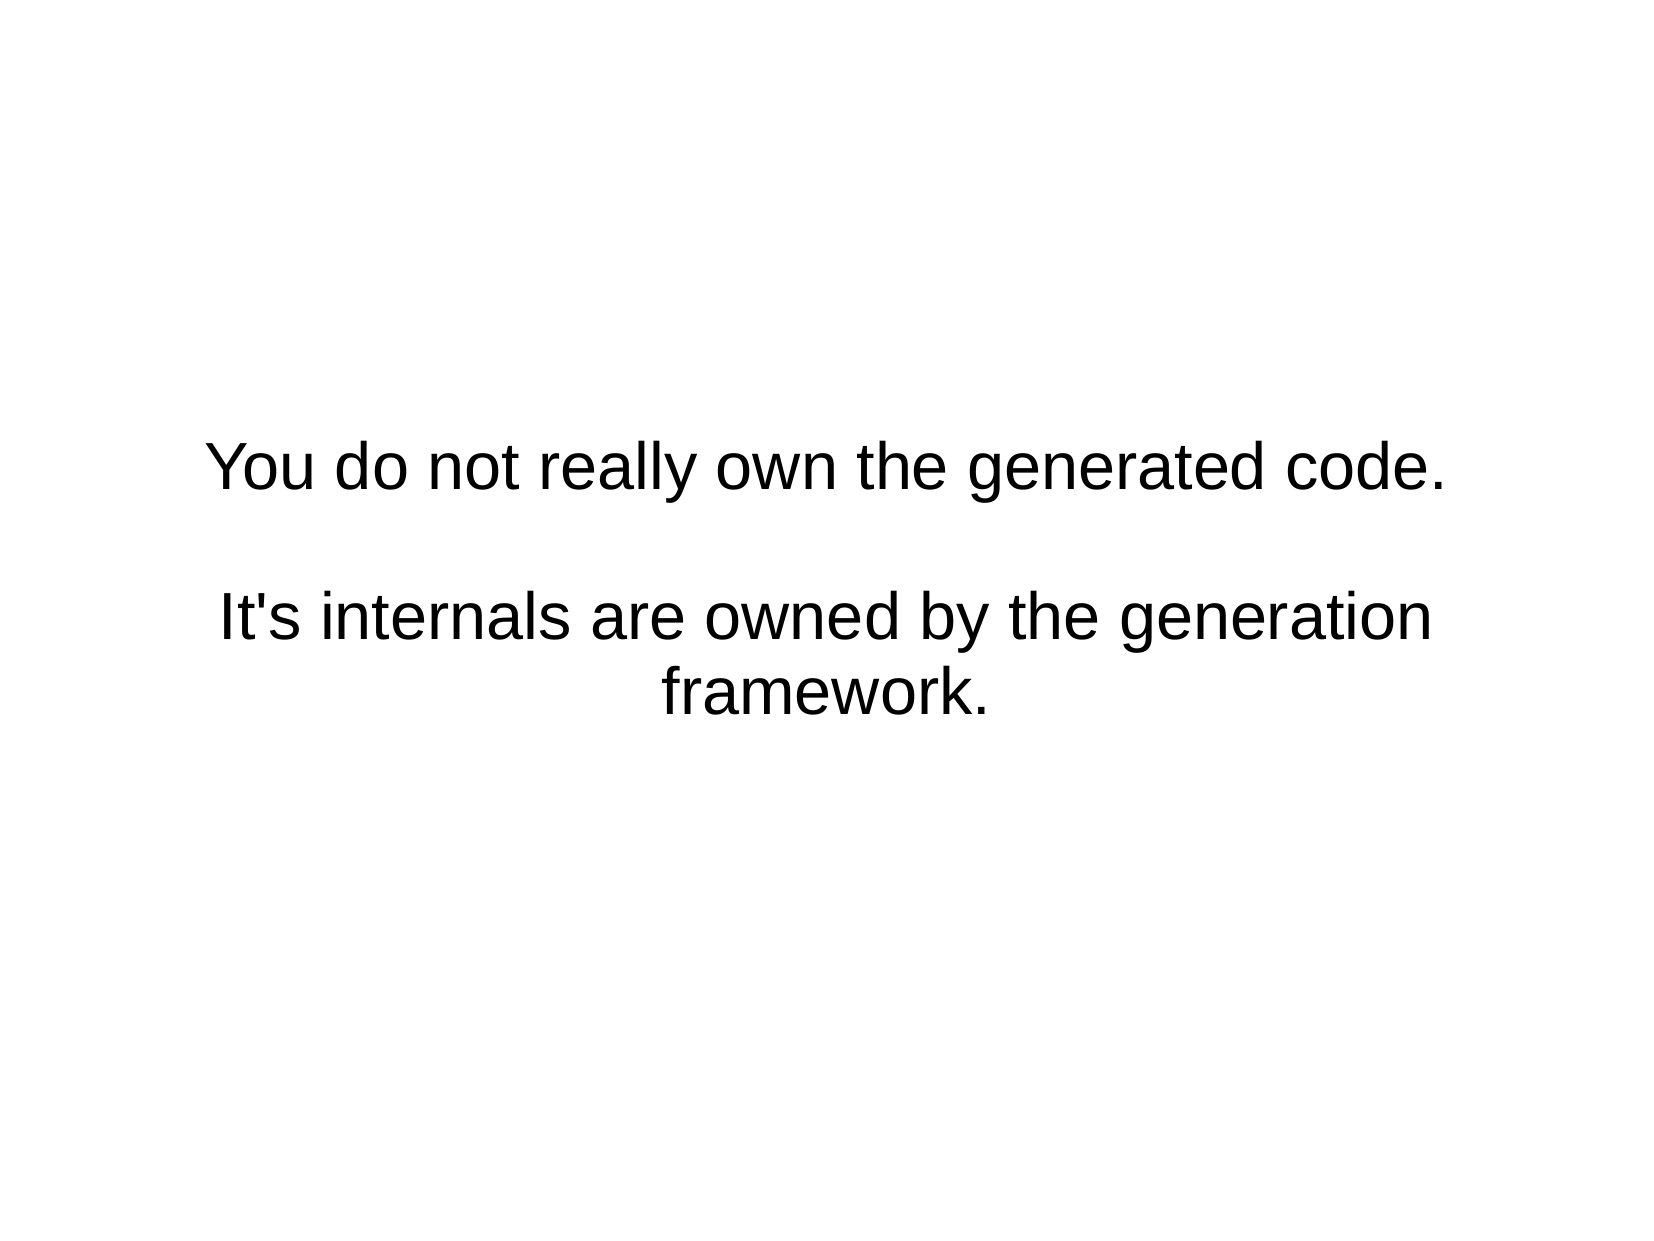

# You do not really own the generated code.
It's internals are owned by the generation framework.